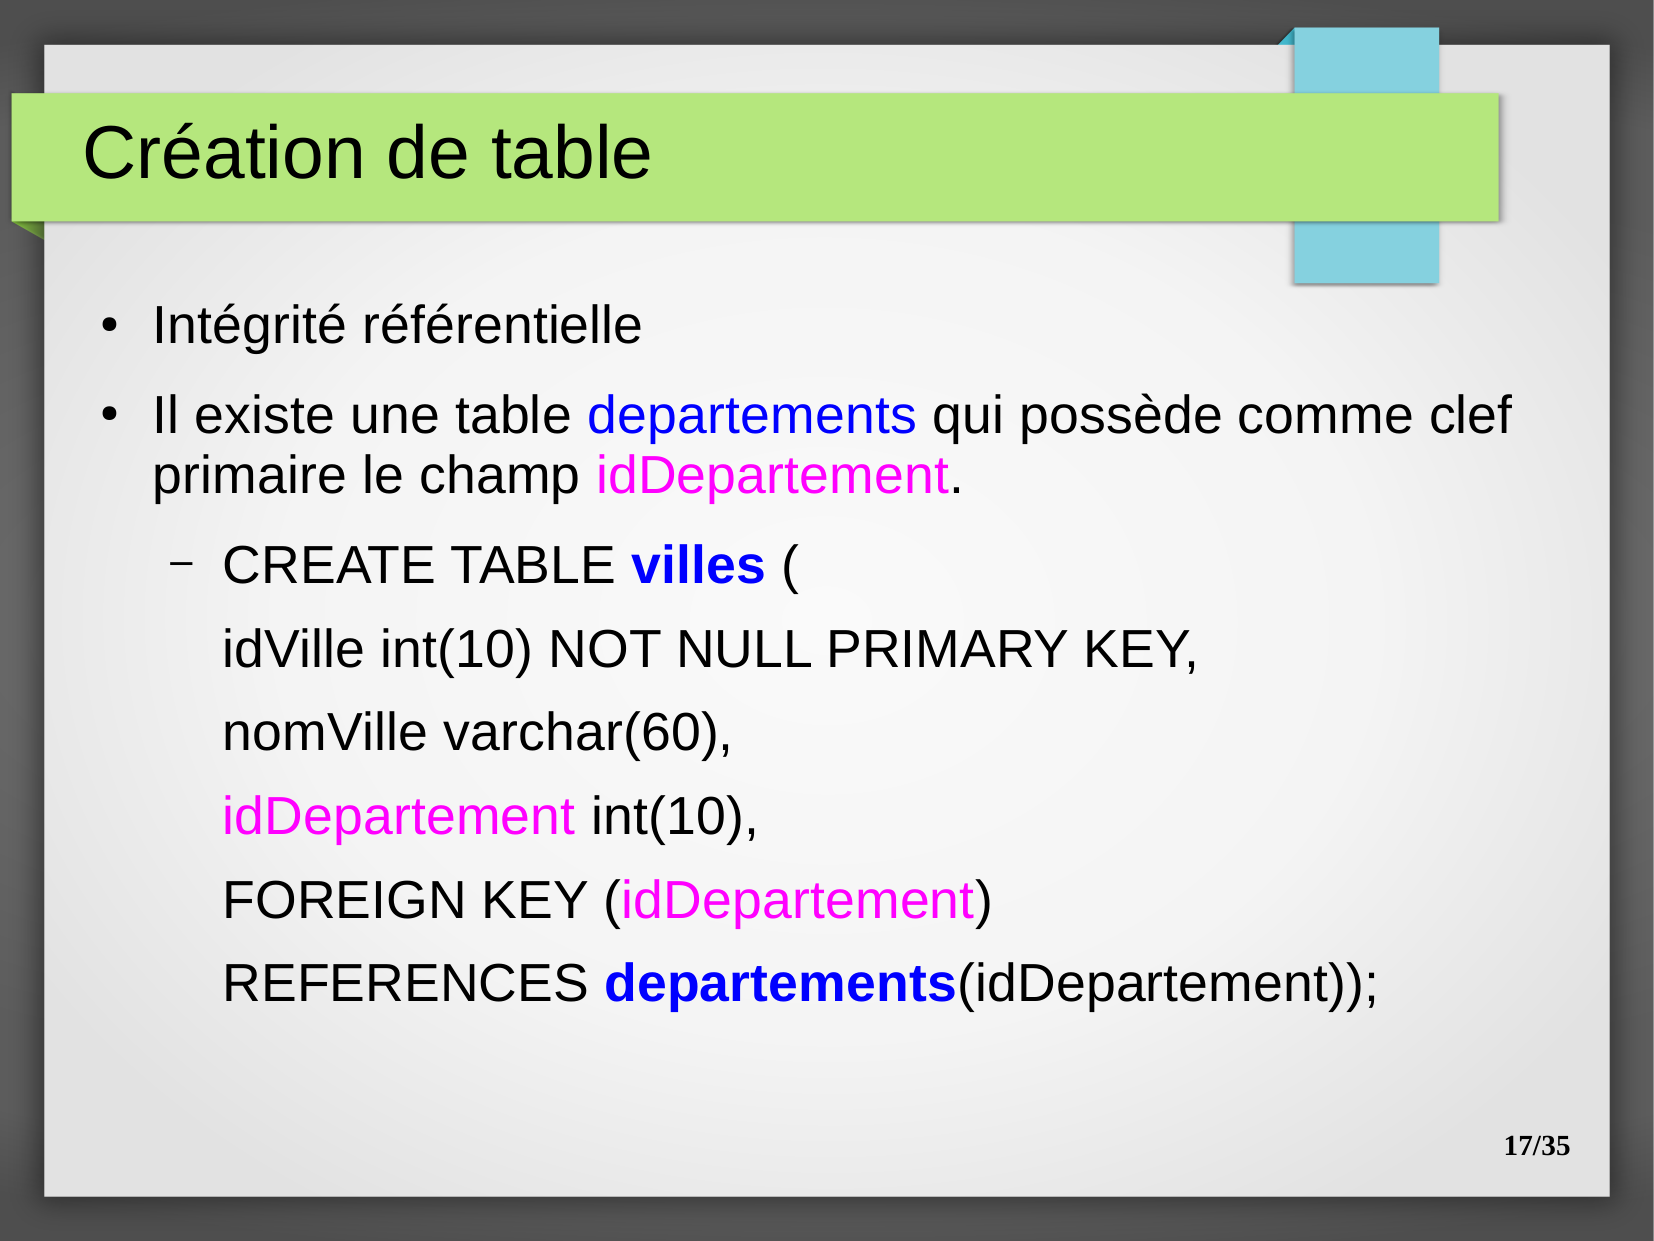

# Création de table
Intégrité référentielle
Il existe une table departements qui possède comme clef primaire le champ idDepartement.
CREATE TABLE villes (
idVille int(10) NOT NULL PRIMARY KEY,
nomVille varchar(60),
idDepartement int(10),
FOREIGN KEY (idDepartement)
REFERENCES departements(idDepartement));
17